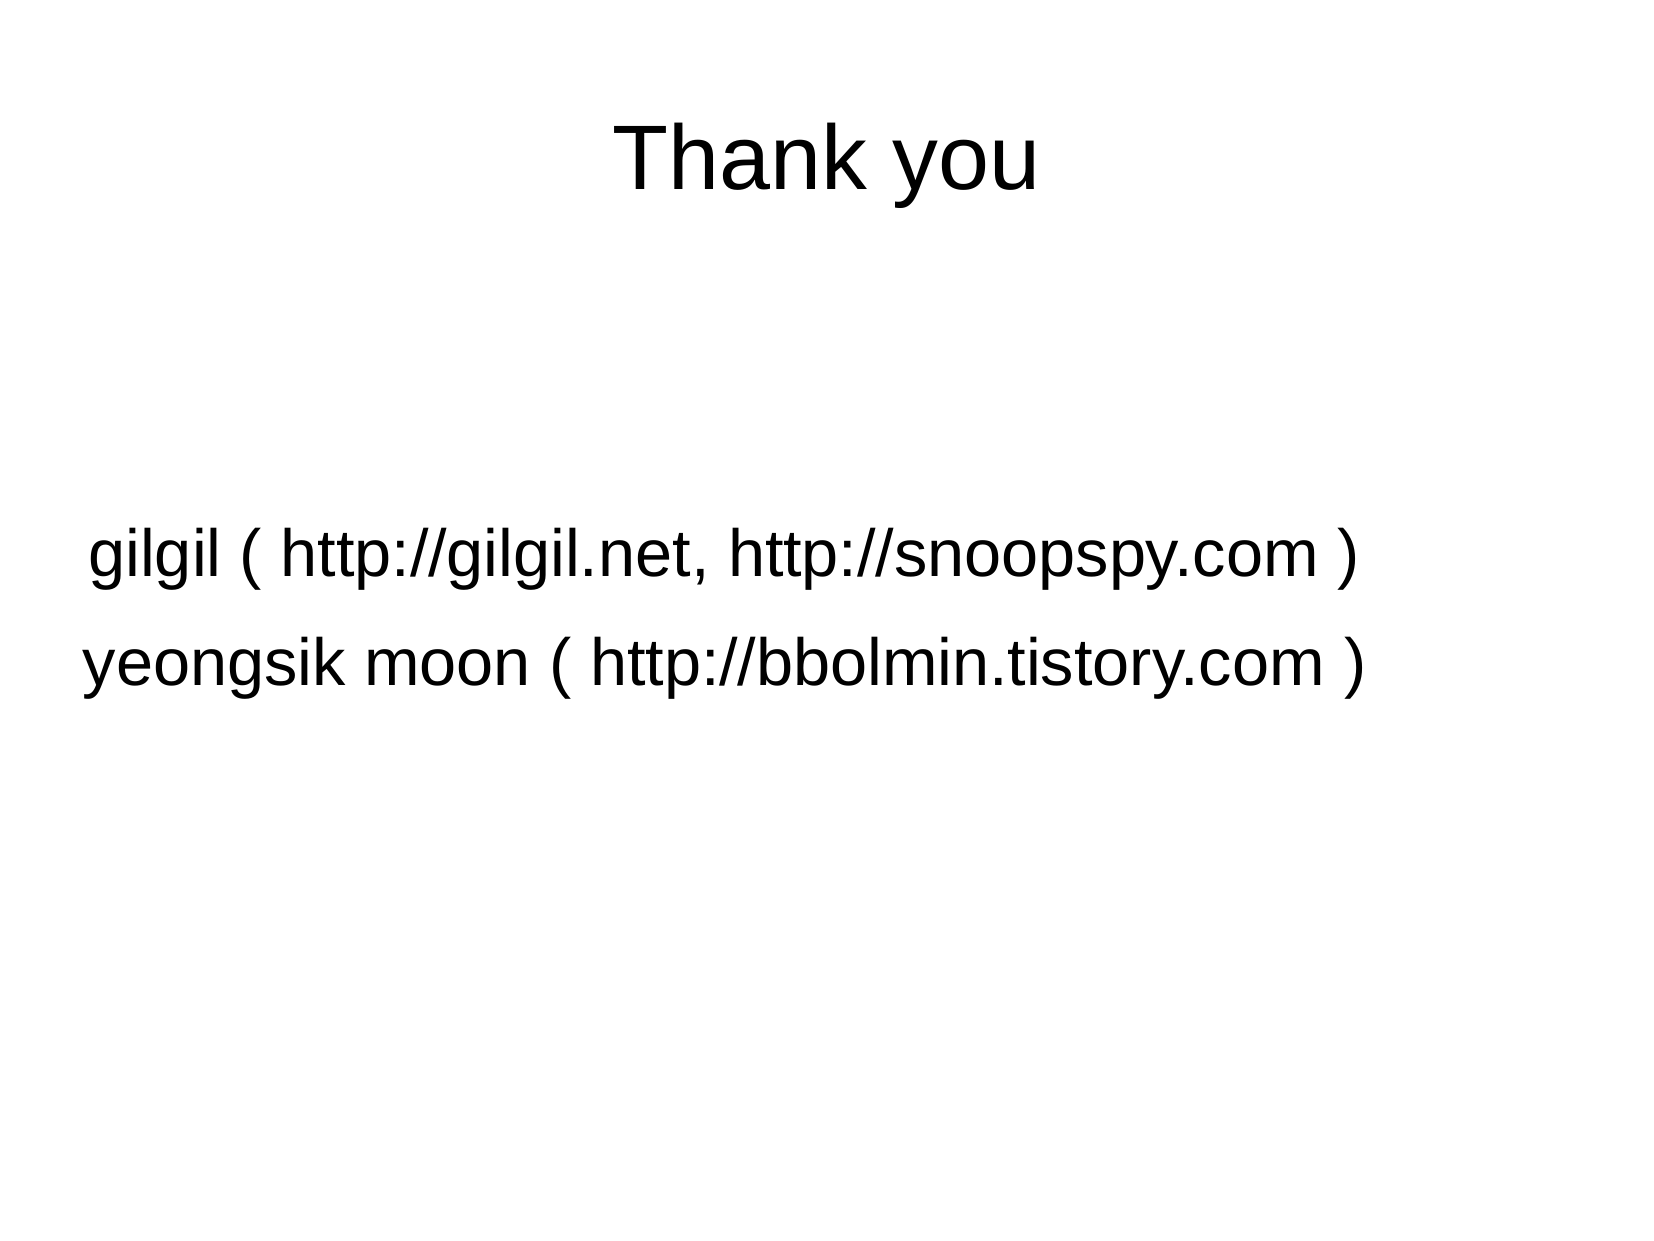

# Thank you
gilgil ( http://gilgil.net, http://snoopspy.com )
yeongsik moon ( http://bbolmin.tistory.com )